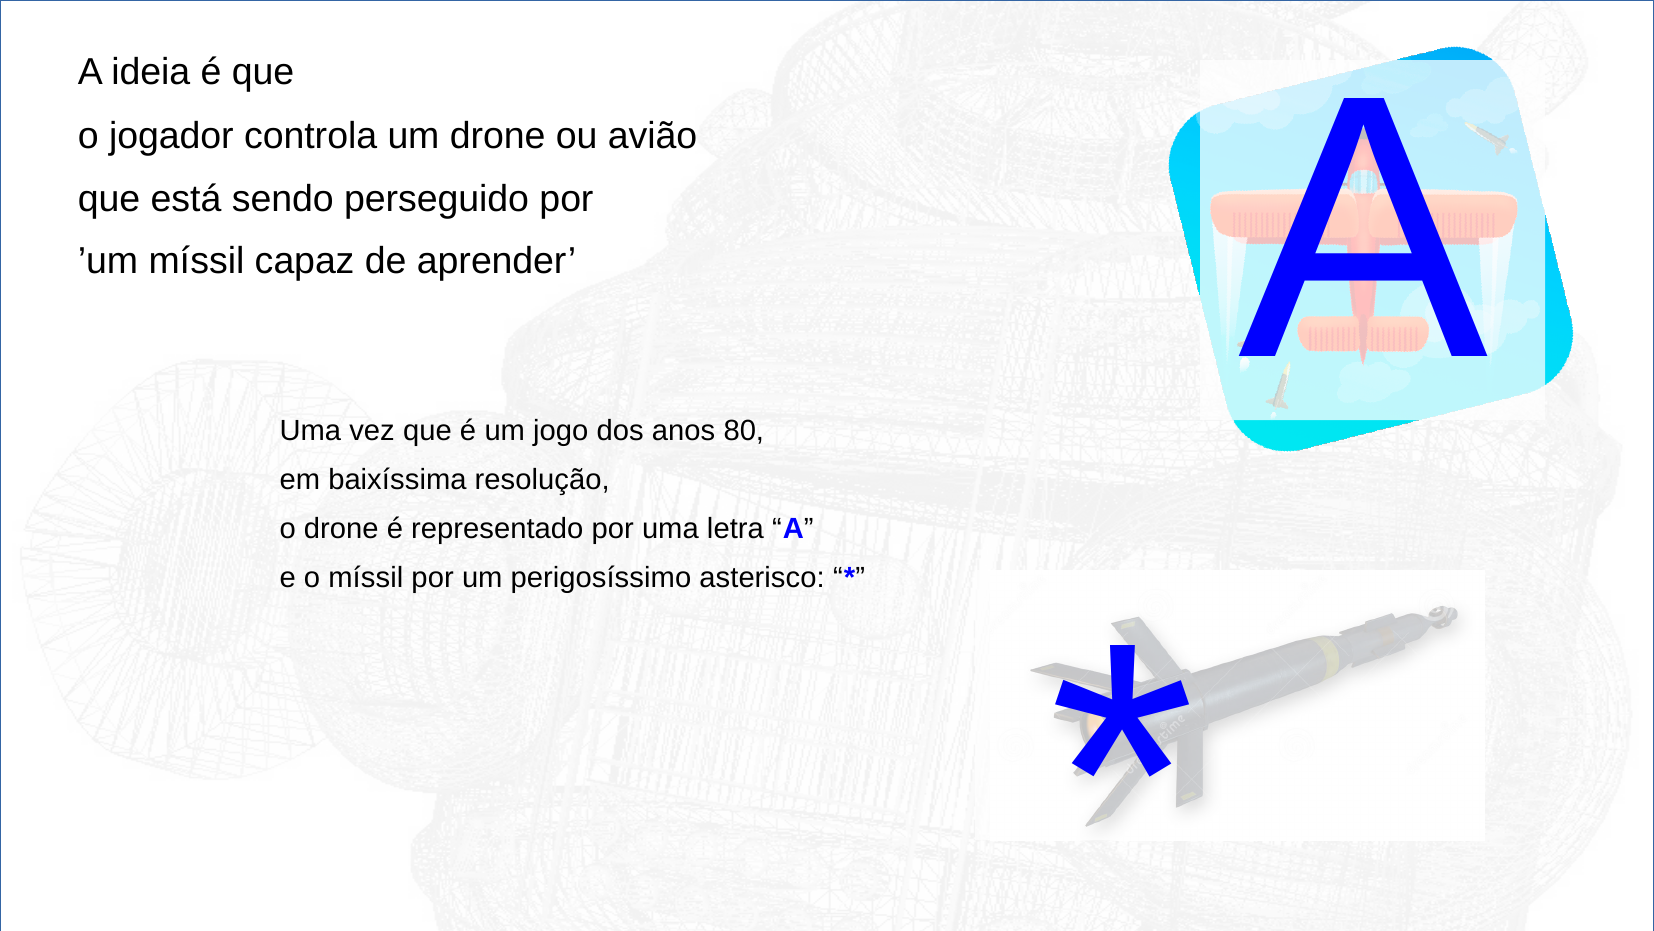

A
A ideia é que
o jogador controla um drone ou avião
que está sendo perseguido por
’um míssil capaz de aprender’
Uma vez que é um jogo dos anos 80,
em baixíssima resolução,
o drone é representado por uma letra “A”
e o míssil por um perigosíssimo asterisco: “*”
*